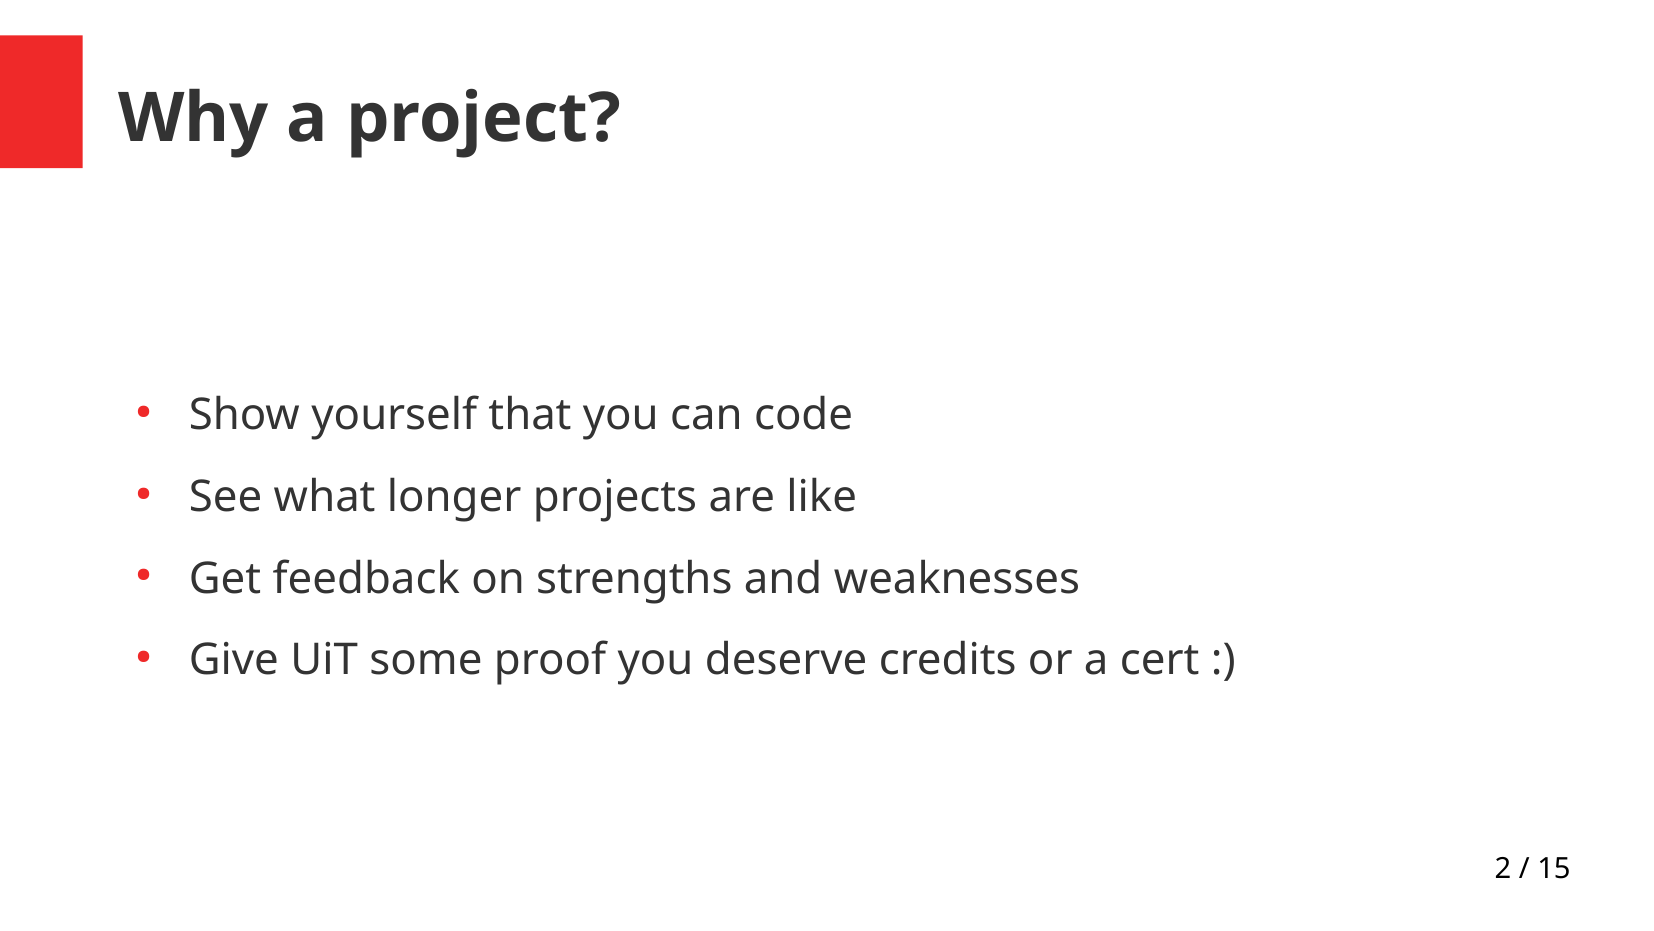

# Why a project?
Show yourself that you can code
See what longer projects are like
Get feedback on strengths and weaknesses
Give UiT some proof you deserve credits or a cert :)
2